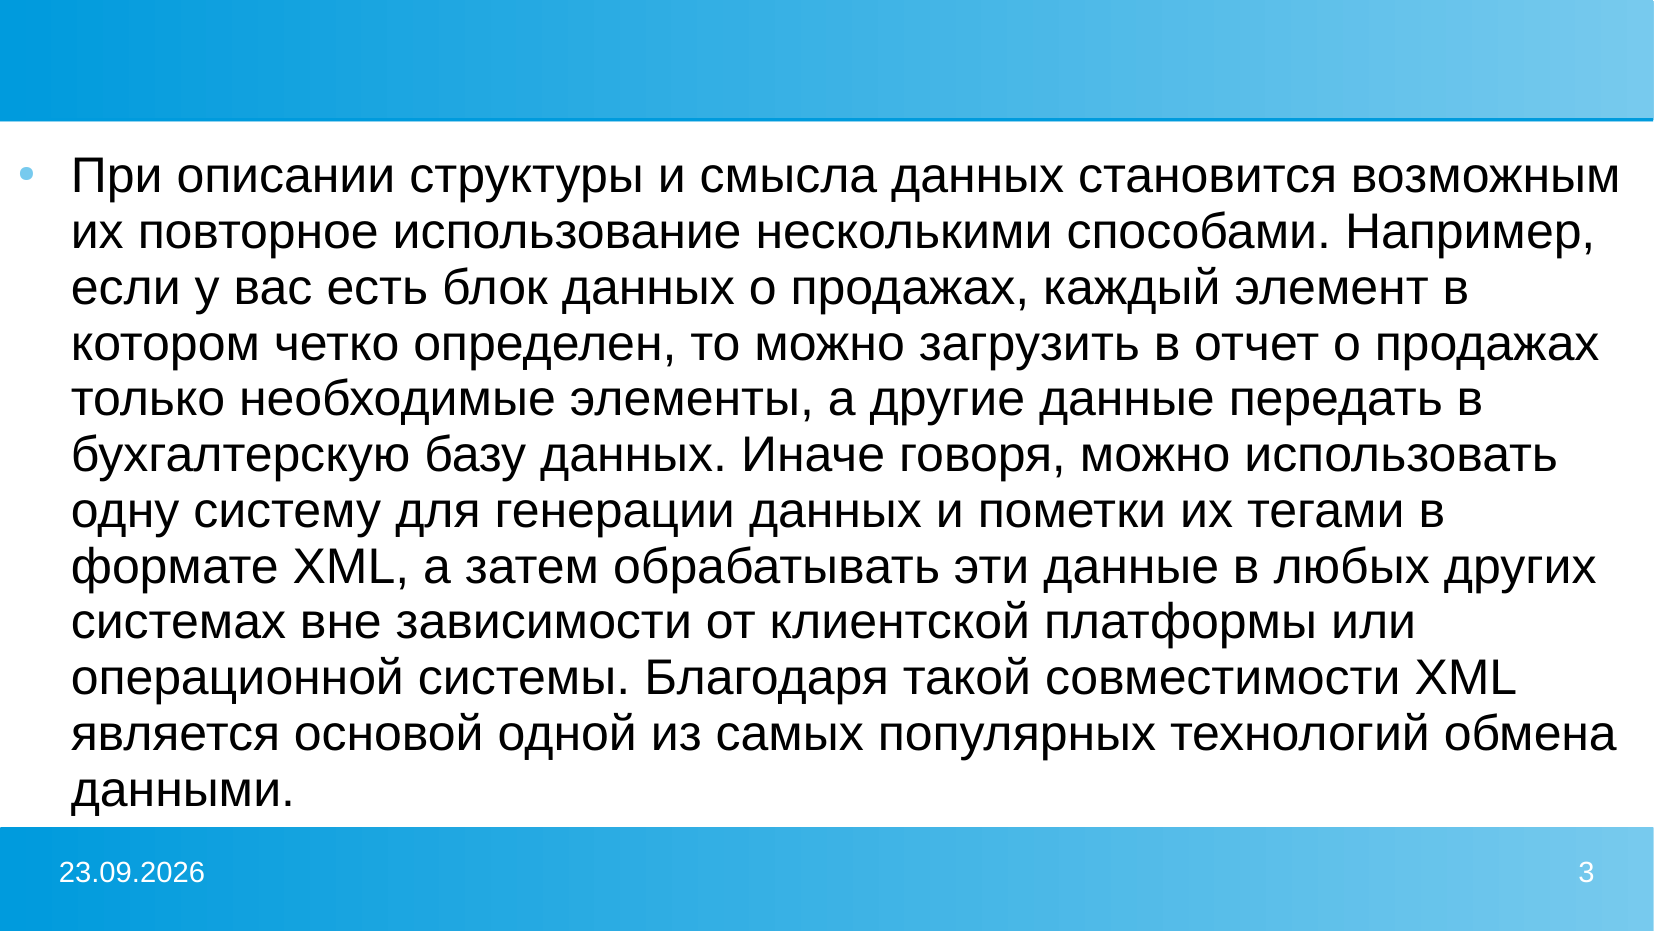

#
При описании структуры и смысла данных становится возможным их повторное использование несколькими способами. Например, если у вас есть блок данных о продажах, каждый элемент в котором четко определен, то можно загрузить в отчет о продажах только необходимые элементы, а другие данные передать в бухгалтерскую базу данных. Иначе говоря, можно использовать одну систему для генерации данных и пометки их тегами в формате XML, а затем обрабатывать эти данные в любых других системах вне зависимости от клиентской платформы или операционной системы. Благодаря такой совместимости XML является основой одной из самых популярных технологий обмена данными.
3